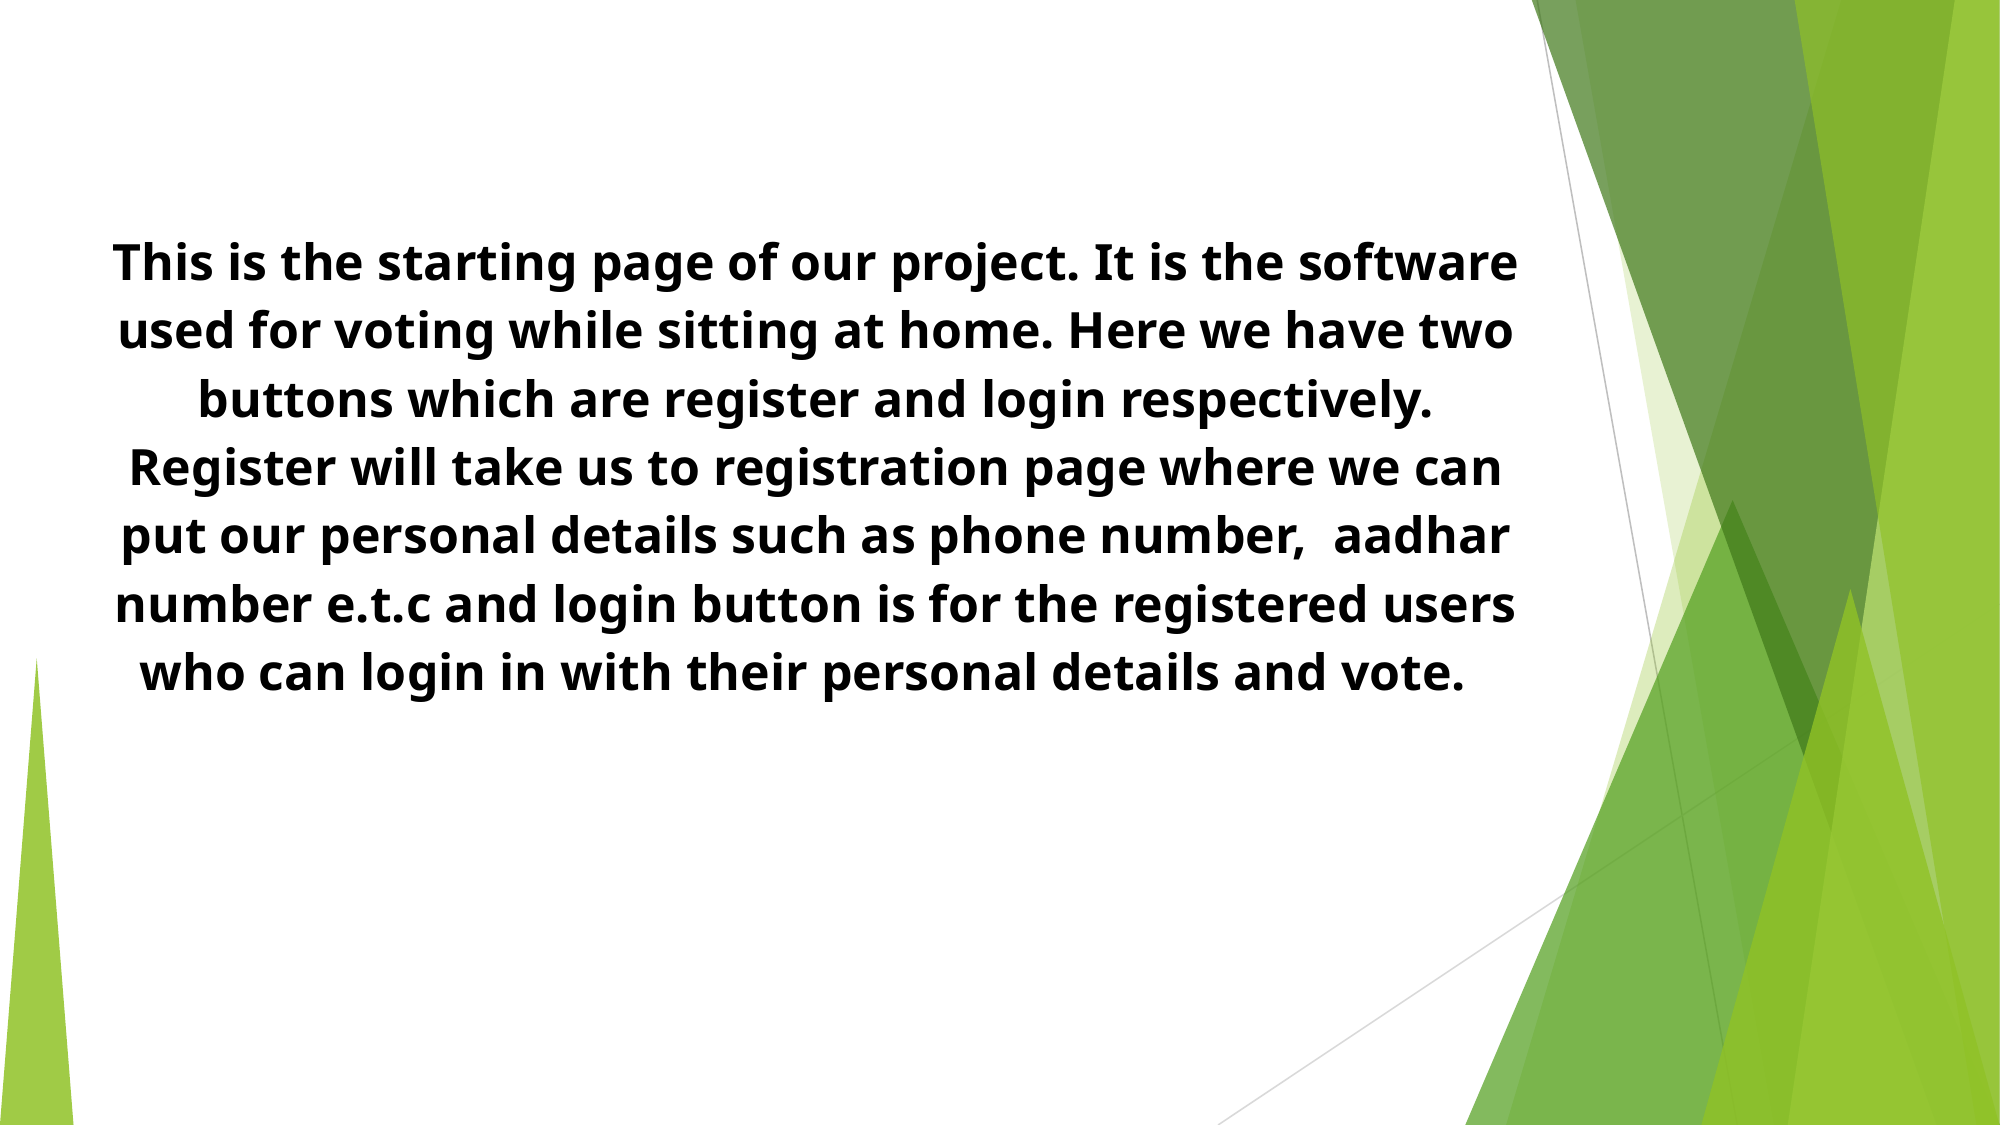

# This is the starting page of our project. It is the software used for voting while sitting at home. Here we have two buttons which are register and login respectively. Register will take us to registration page where we can put our personal details such as phone number, aadhar number e.t.c and login button is for the registered users who can login in with their personal details and vote.